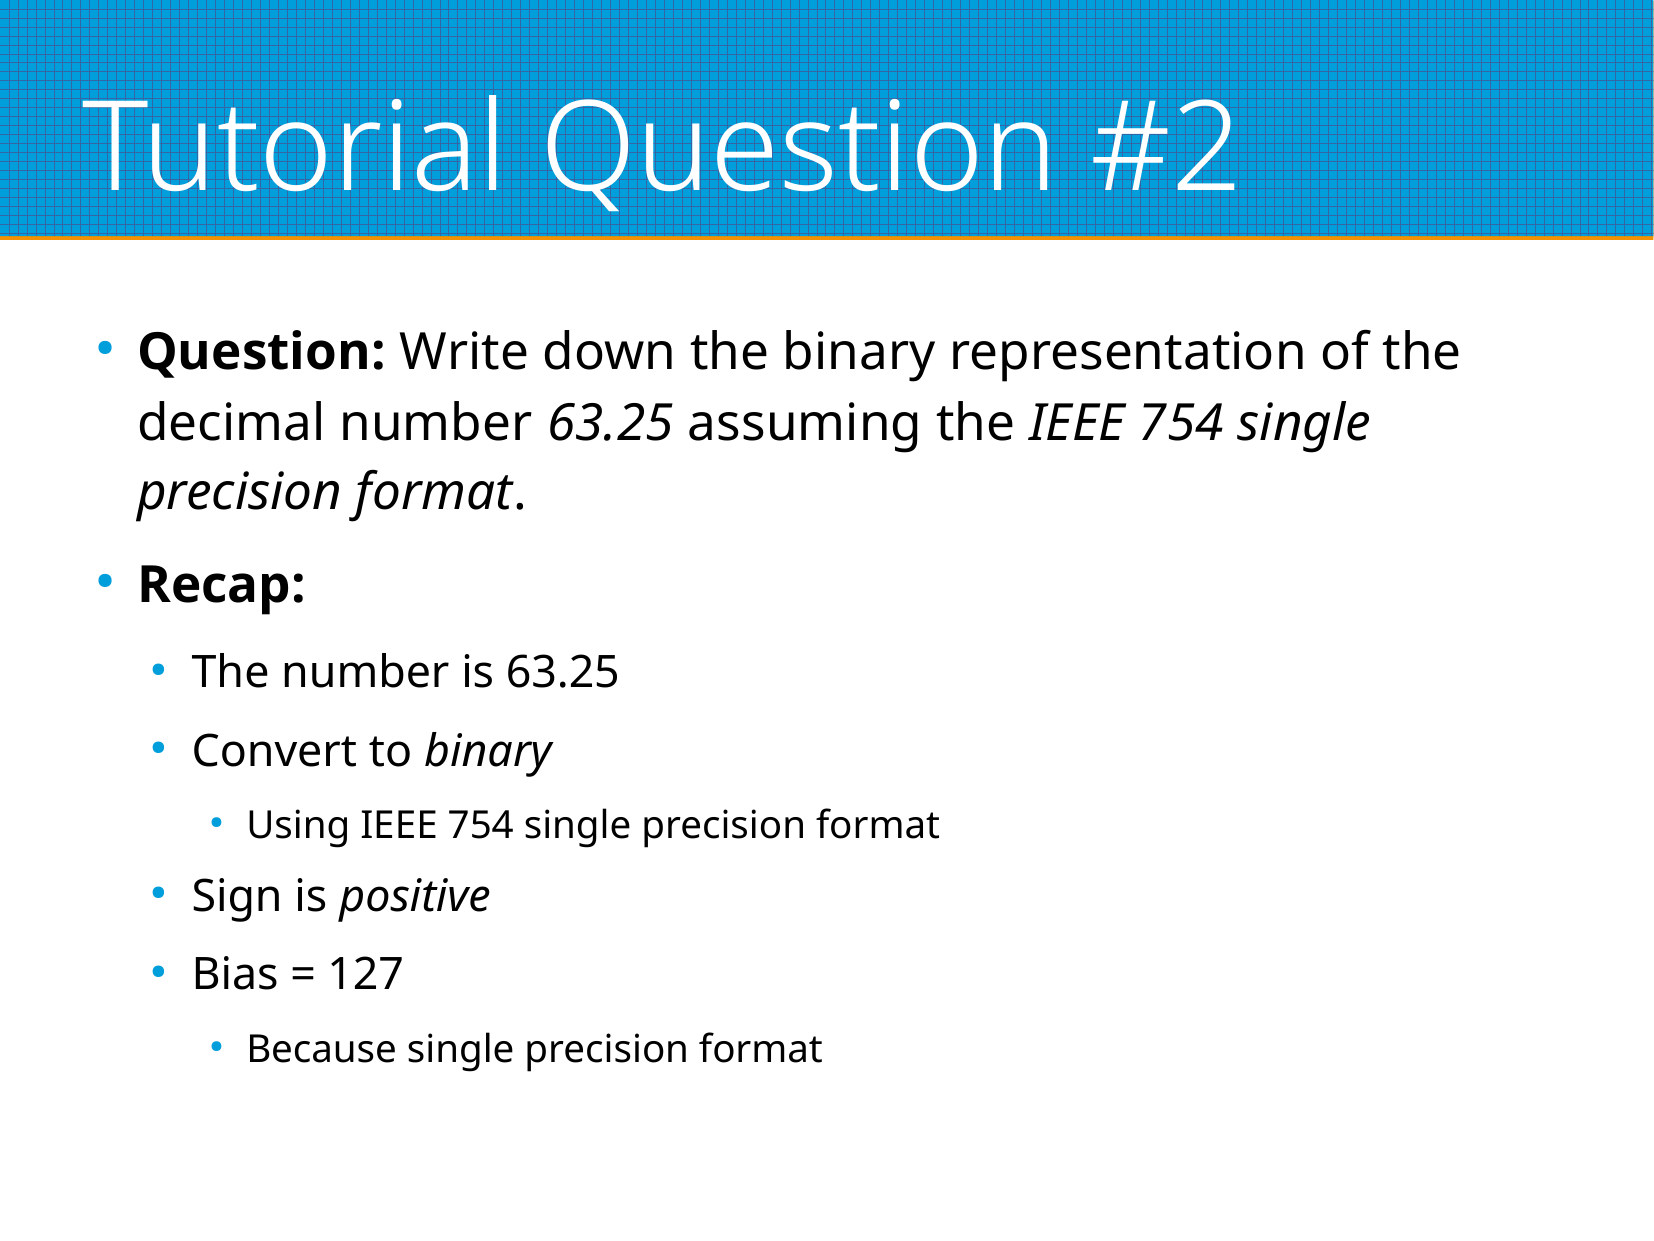

# Tutorial Question #2
Question: Write down the binary representation of the decimal number 63.25 assuming the IEEE 754 single precision format.
Recap:
The number is 63.25
Convert to binary
Using IEEE 754 single precision format
Sign is positive
Bias = 127
Because single precision format